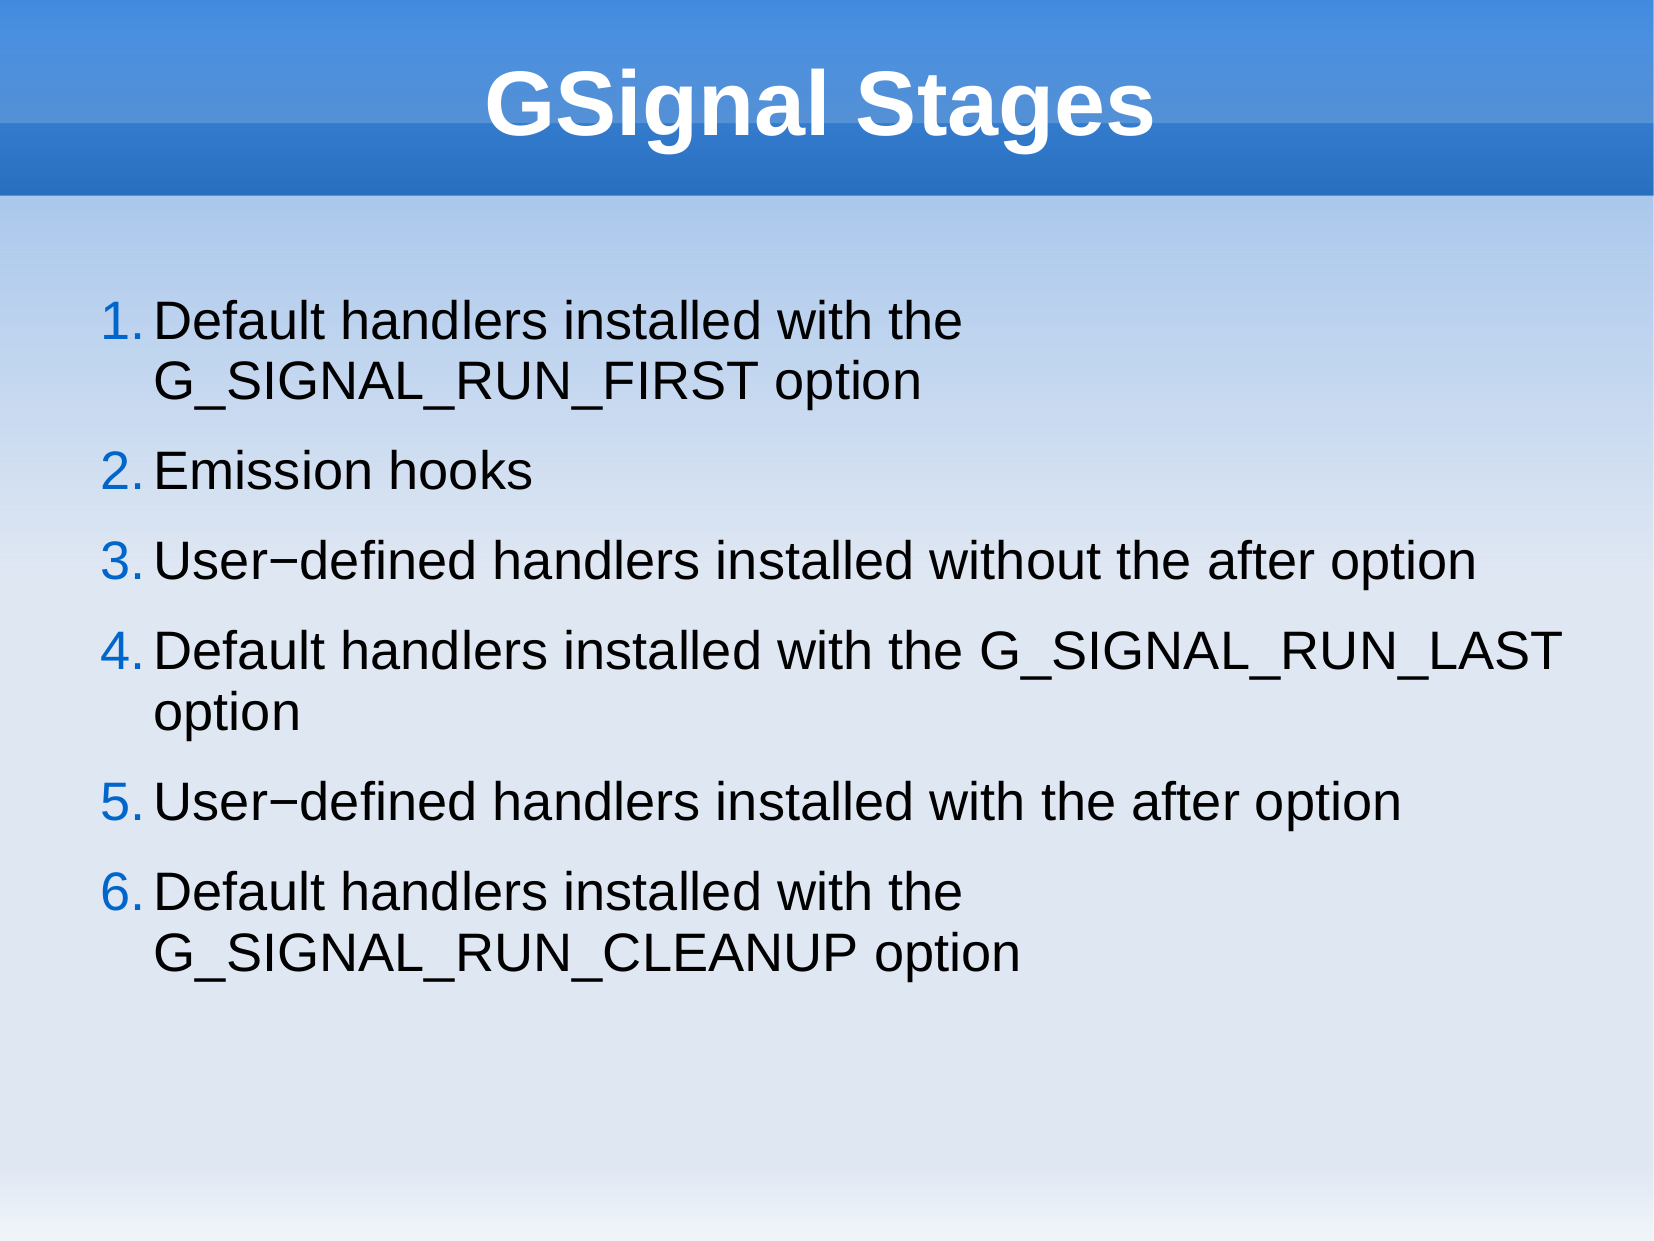

# GSignal Stages
Default handlers installed with the G_SIGNAL_RUN_FIRST option
Emission hooks
User−defined handlers installed without the after option
Default handlers installed with the G_SIGNAL_RUN_LAST option
User−defined handlers installed with the after option
Default handlers installed with the G_SIGNAL_RUN_CLEANUP option